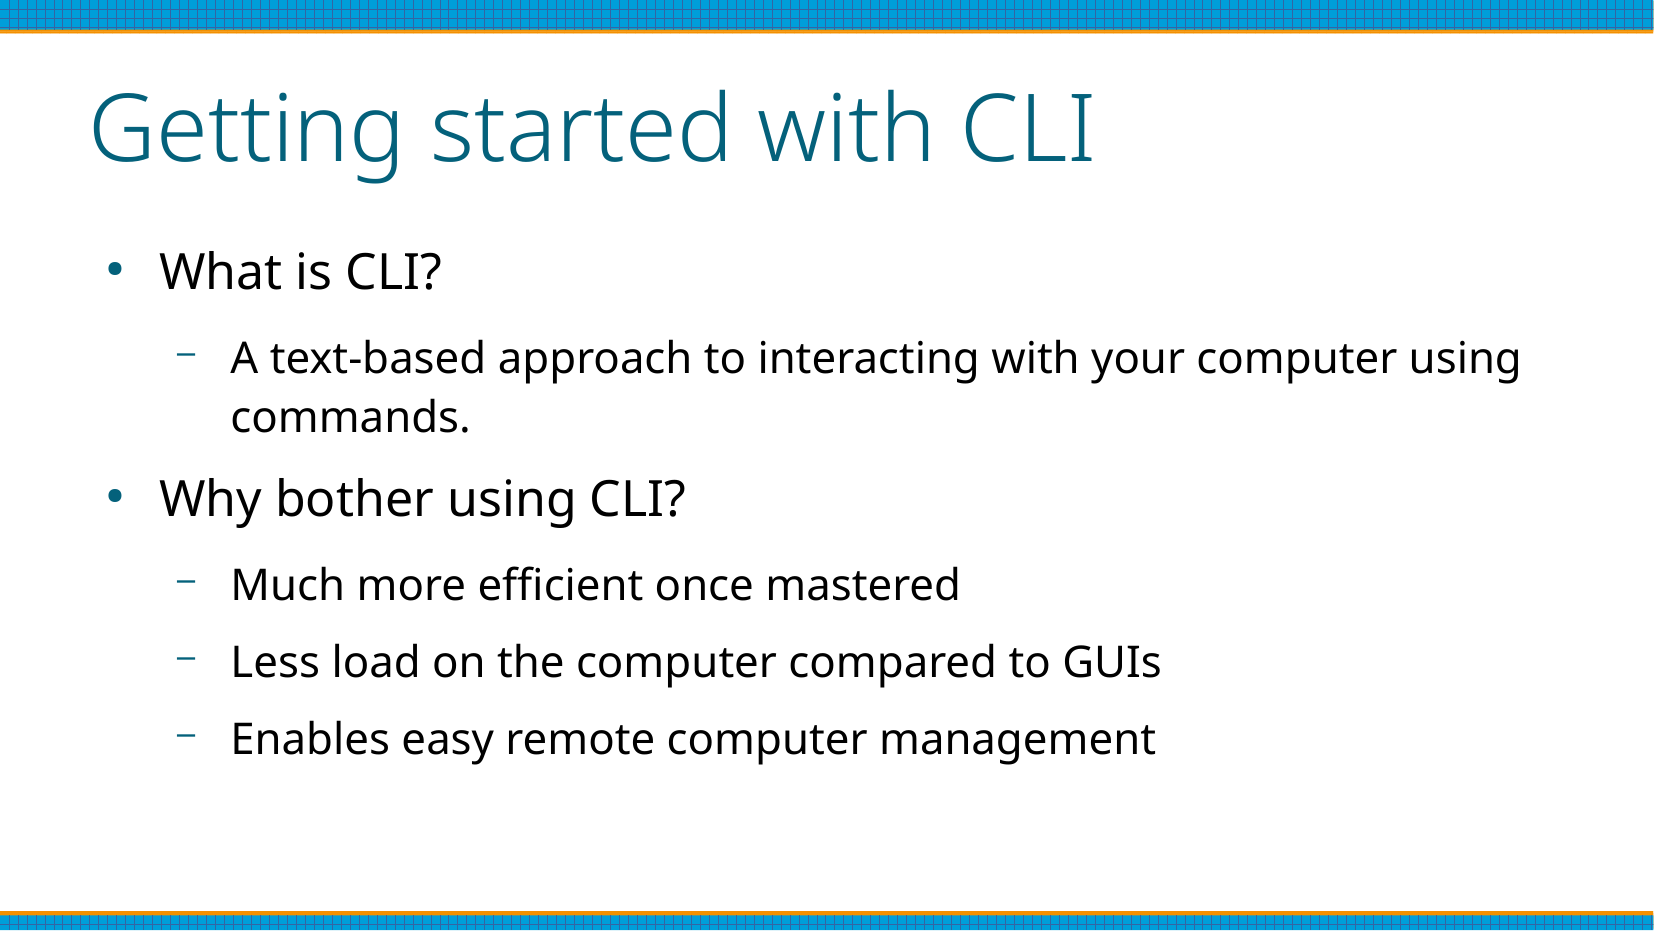

# Getting started with CLI
What is CLI?
A text-based approach to interacting with your computer using commands.
Why bother using CLI?
Much more efficient once mastered
Less load on the computer compared to GUIs
Enables easy remote computer management